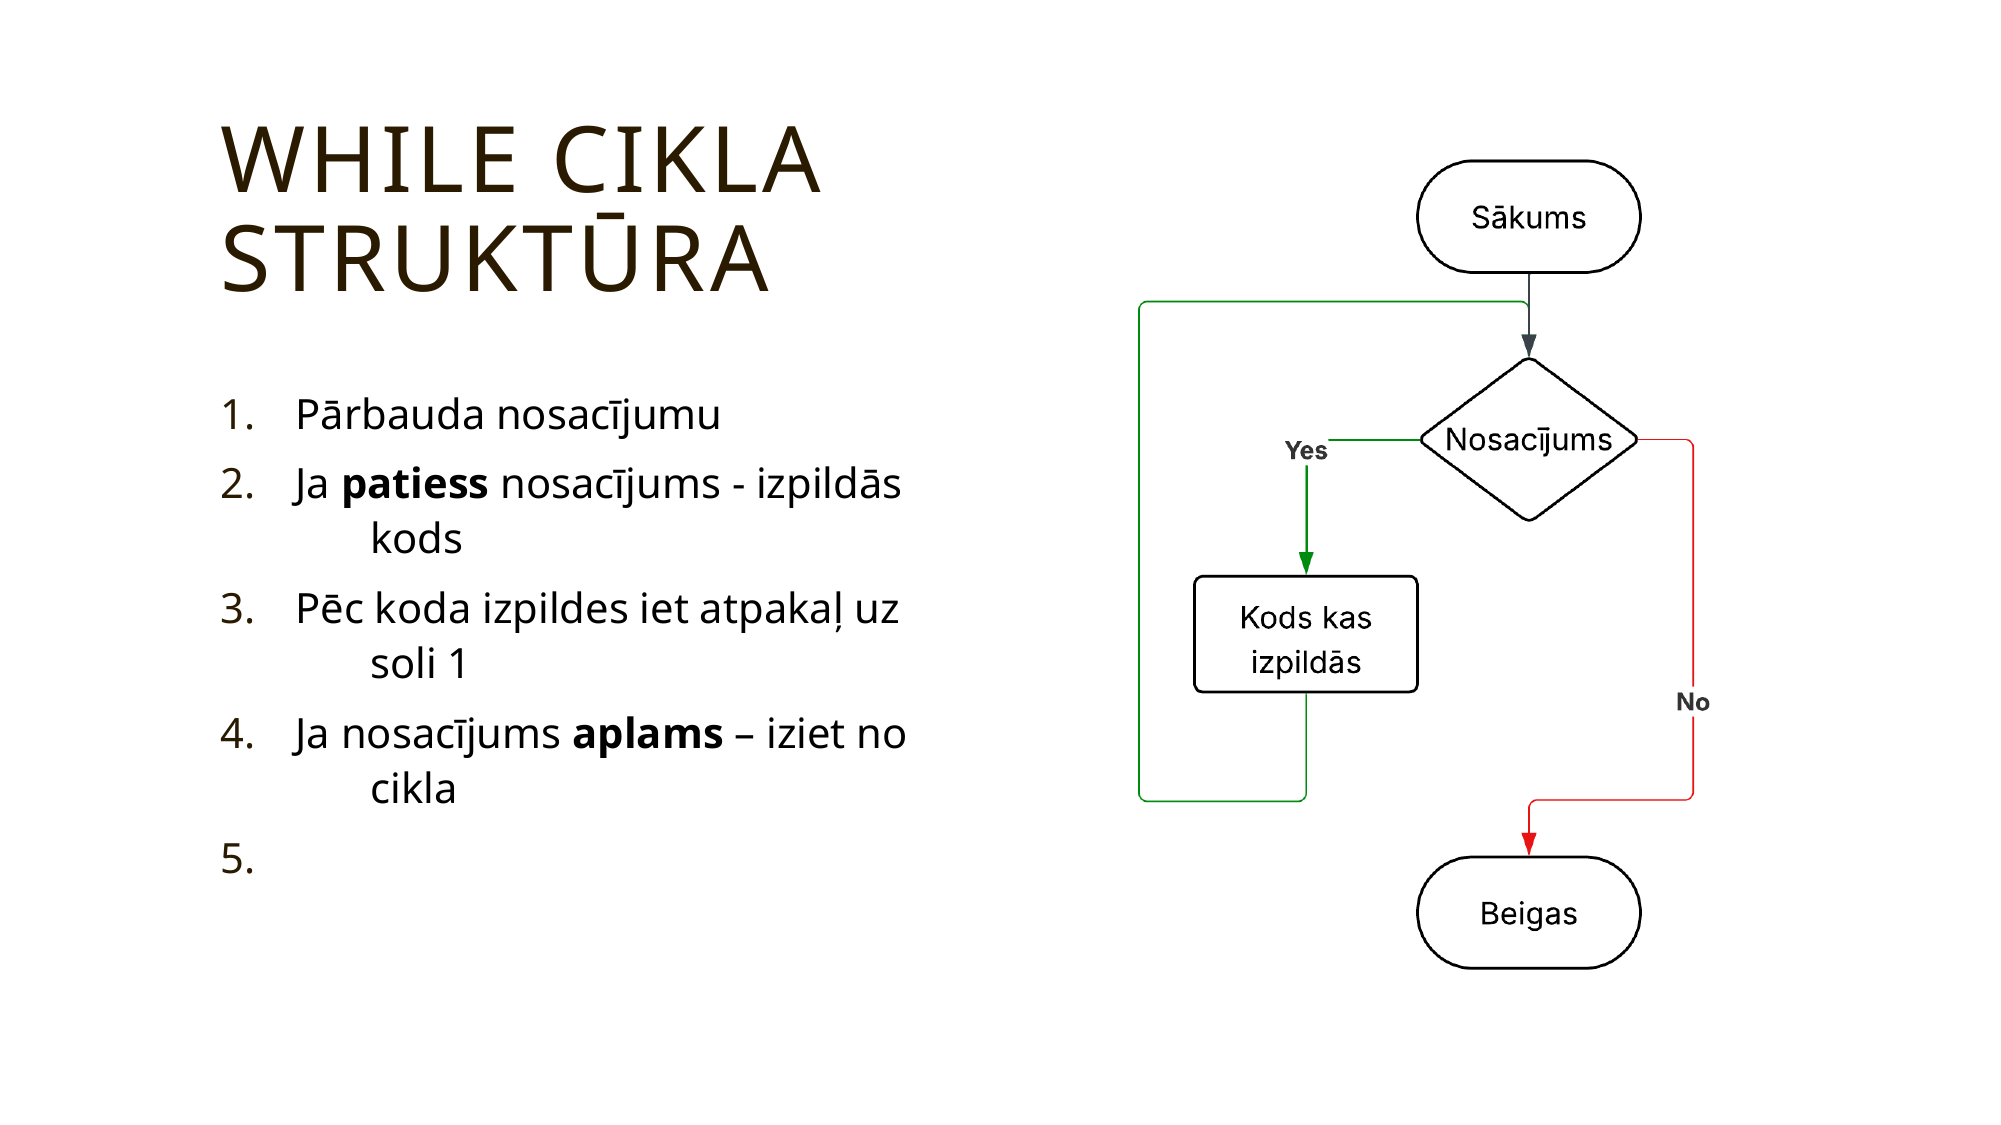

# While cikla struktūra
Pārbauda nosacījumu
Ja patiess nosacījums - izpildās kods
Pēc koda izpildes iet atpakaļ uz soli 1
Ja nosacījums aplams – iziet no cikla